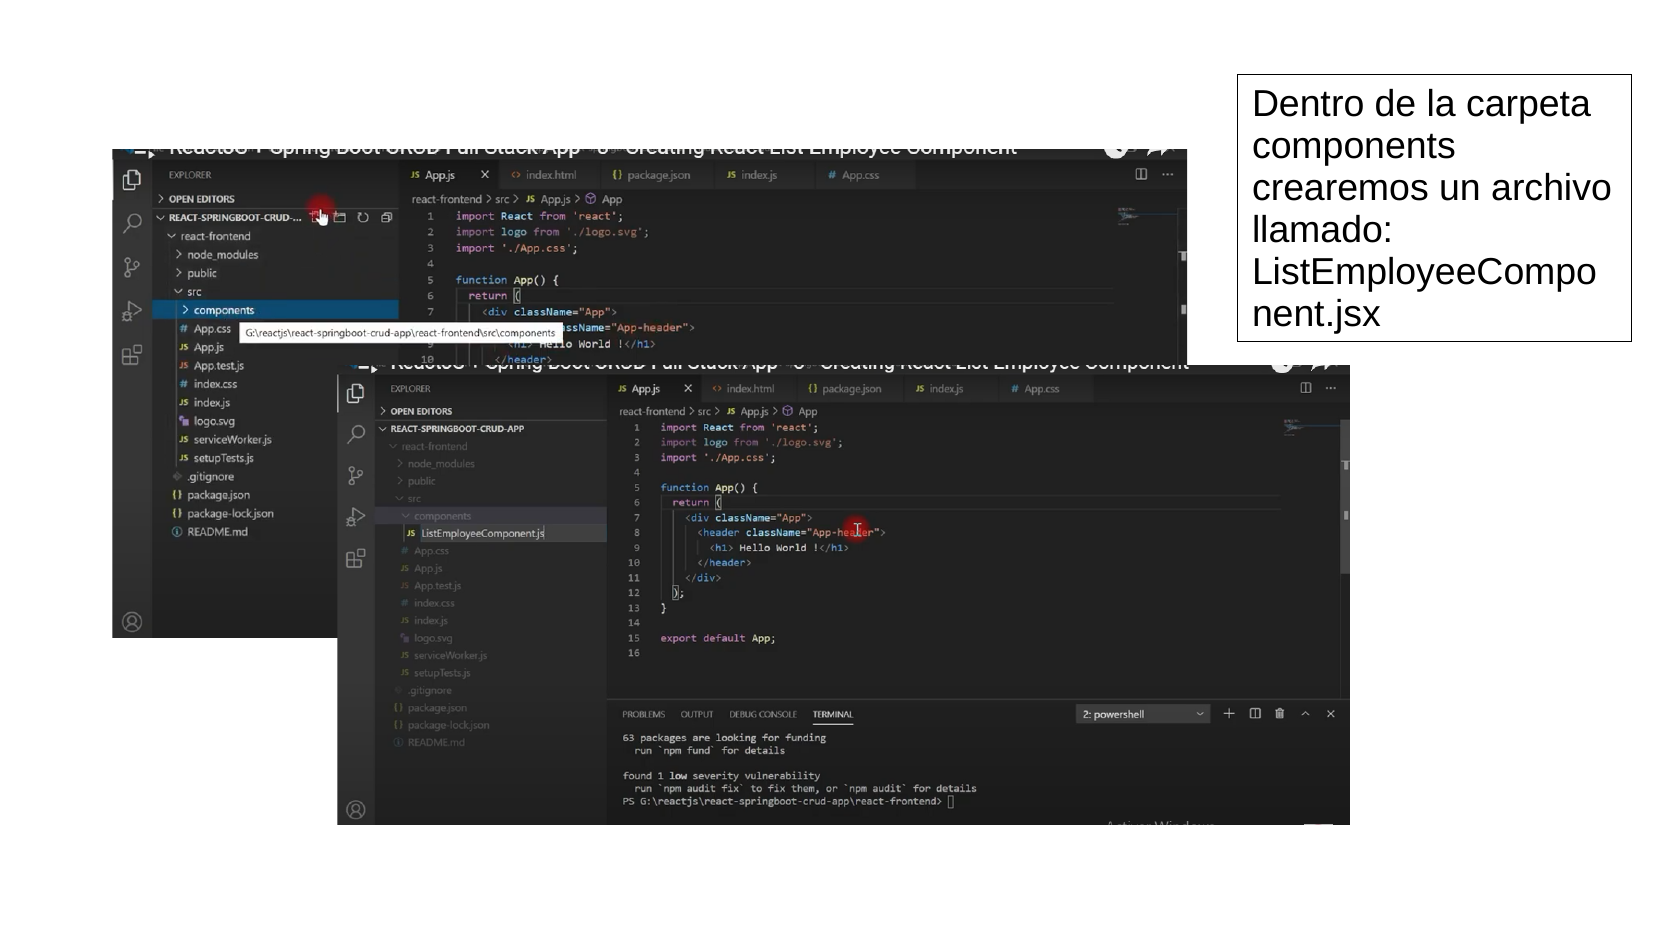

#
Dentro de la carpeta components crearemos un archivo llamado: ListEmployeeComponent.jsx